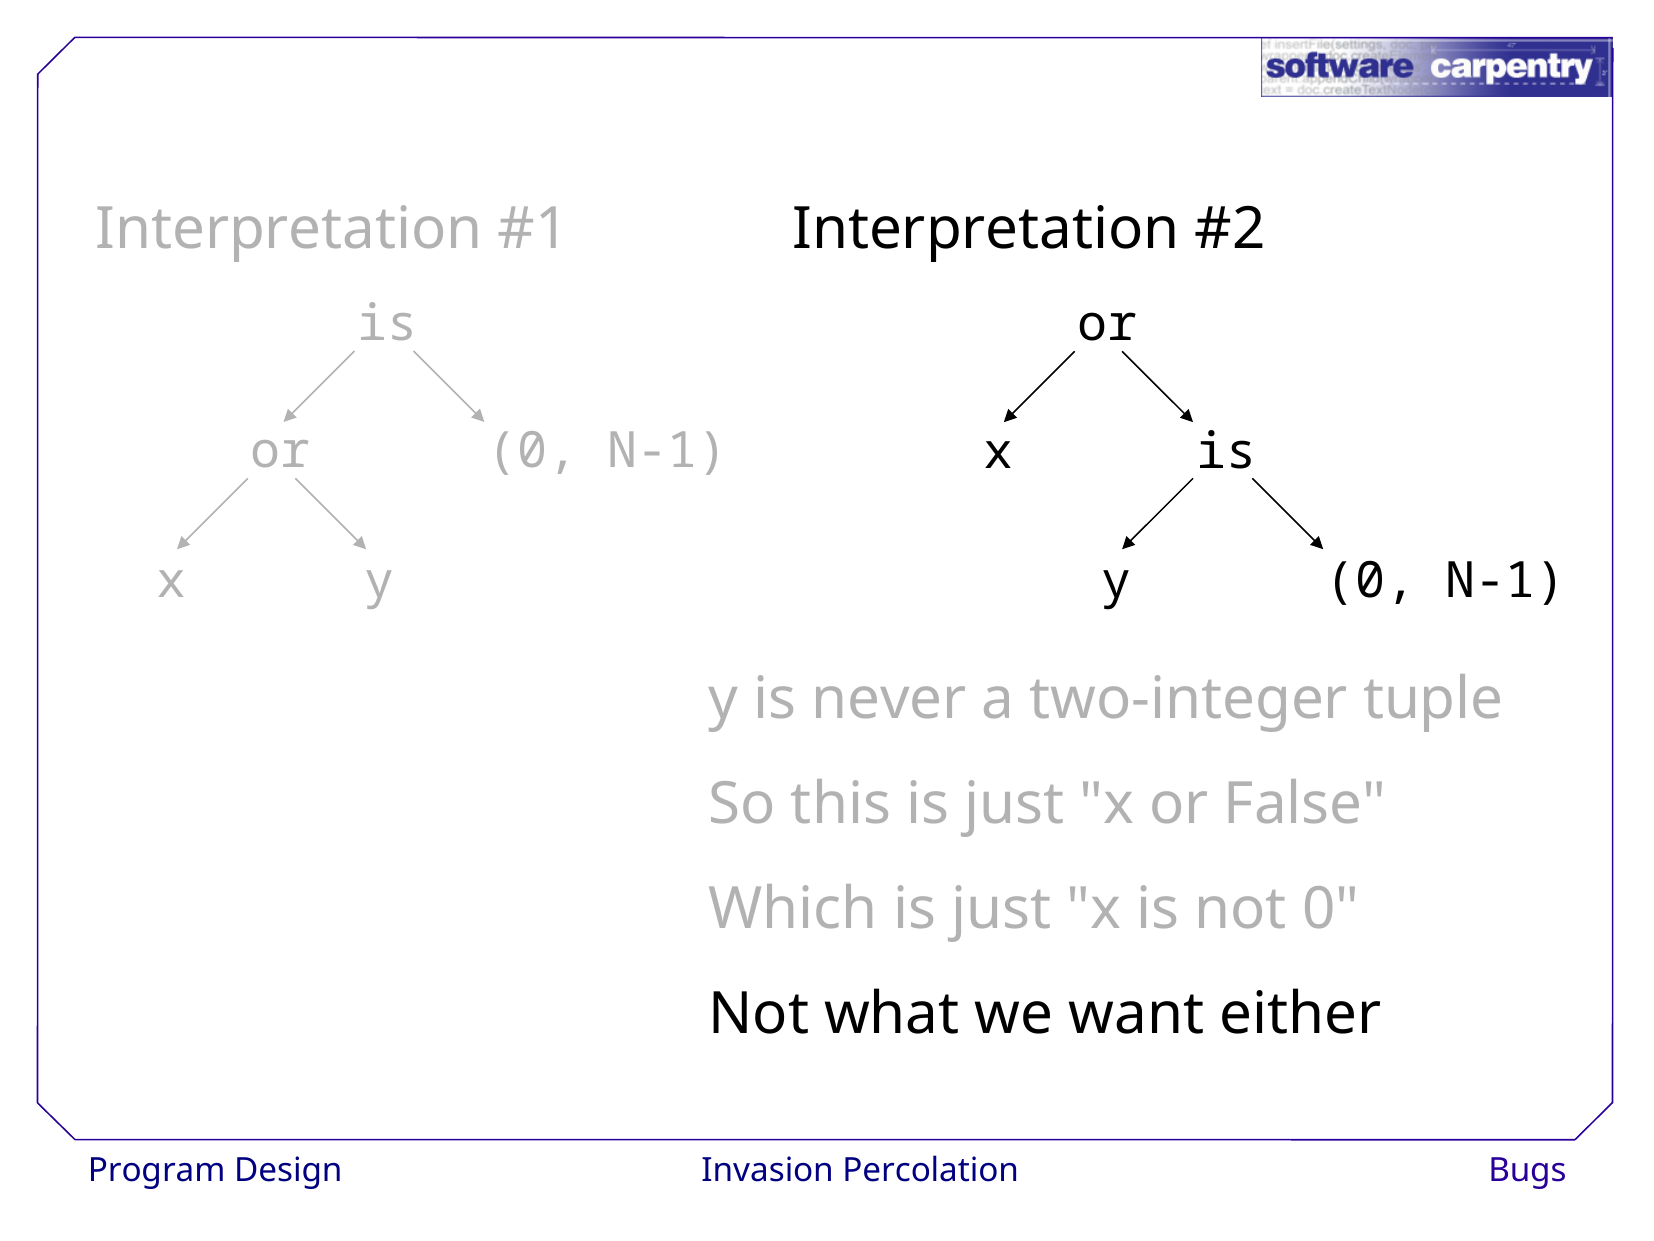

Interpretation #1
Interpretation #2
is
or
or
(0, N-1)
x
is
x
y
y
(0, N-1)
y is never a two-integer tuple
So this is just "x or False"
Which is just "x is not 0"
Not what we want either